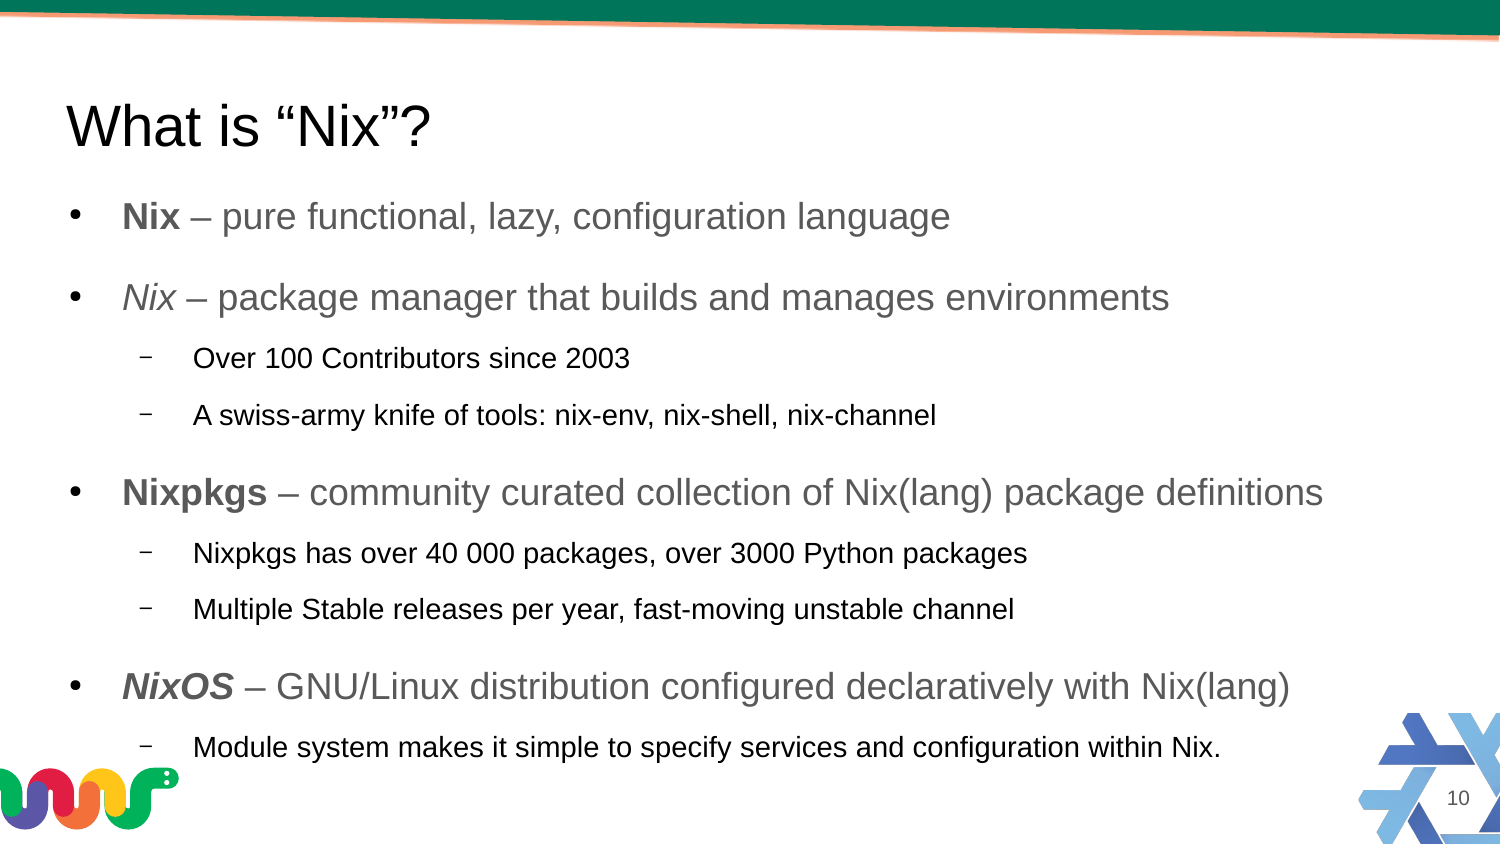

What is “Nix”?
# Nix – pure functional, lazy, configuration language
Nix – package manager that builds and manages environments
Over 100 Contributors since 2003
A swiss-army knife of tools: nix-env, nix-shell, nix-channel
Nixpkgs – community curated collection of Nix(lang) package definitions
Nixpkgs has over 40 000 packages, over 3000 Python packages
Multiple Stable releases per year, fast-moving unstable channel
NixOS – GNU/Linux distribution configured declaratively with Nix(lang)
Module system makes it simple to specify services and configuration within Nix.
10